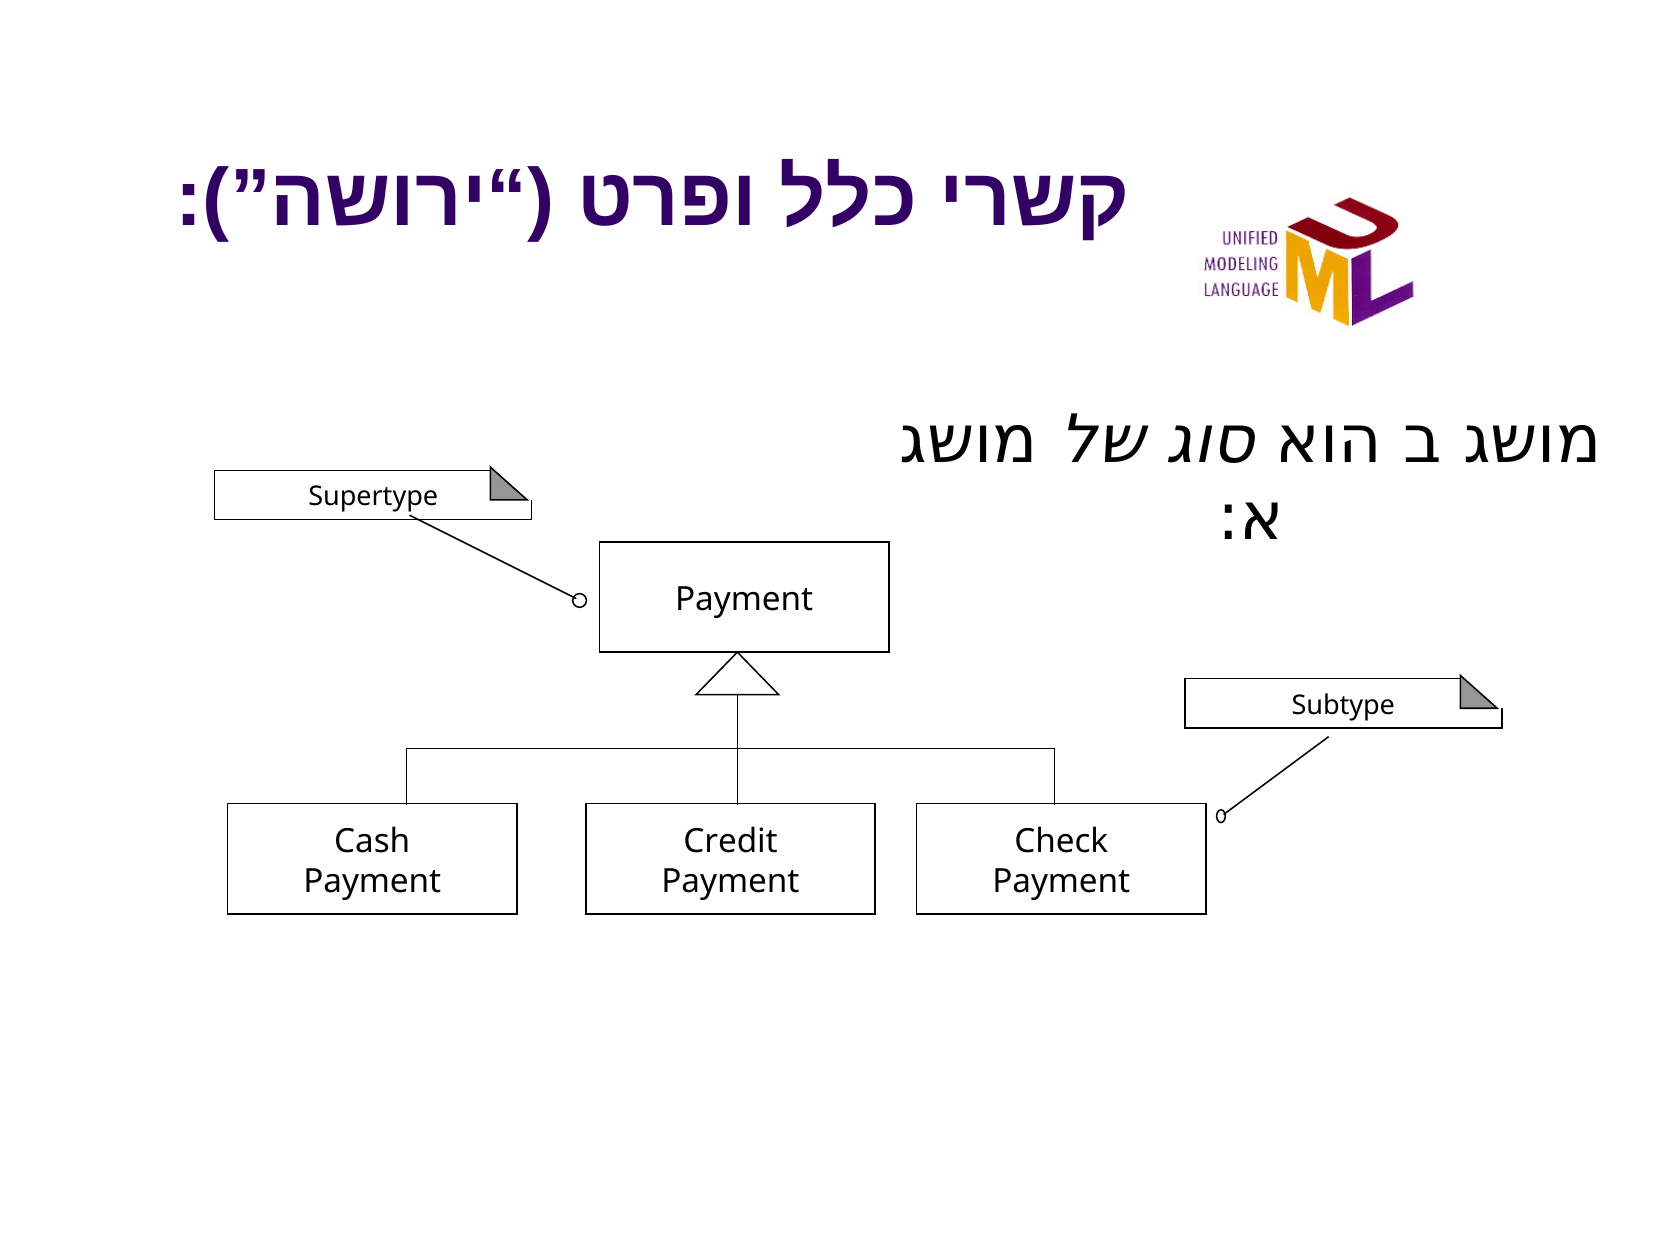

# קשרי כלל ופרט (“ירושה”):
מושג ב הוא סוג של מושג א:
Supertype
Payment
Cash
Payment
Credit
Payment
Check
Payment
Subtype